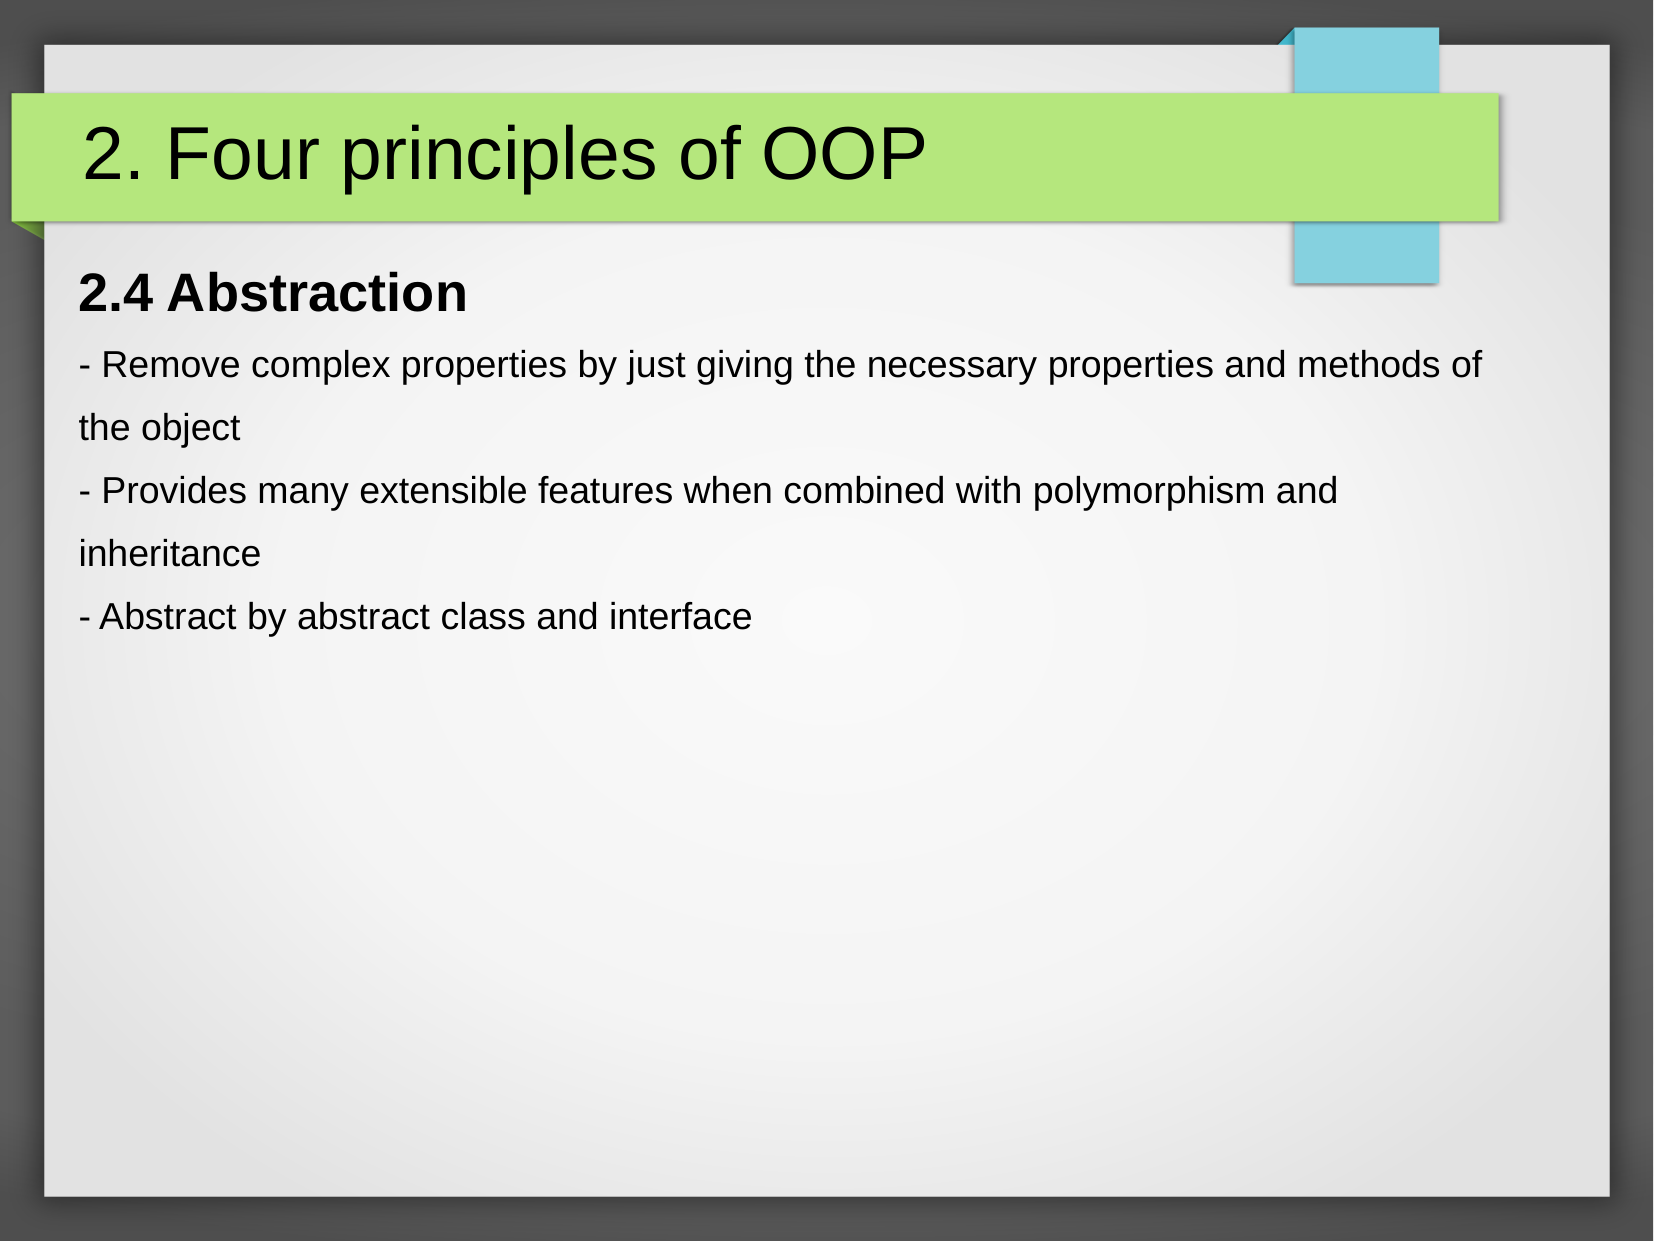

# 2. Four principles of OOP
2.4 Abstraction
- Remove complex properties by just giving the necessary properties and methods of the object
- Provides many extensible features when combined with polymorphism and inheritance
- Abstract by abstract class and interface